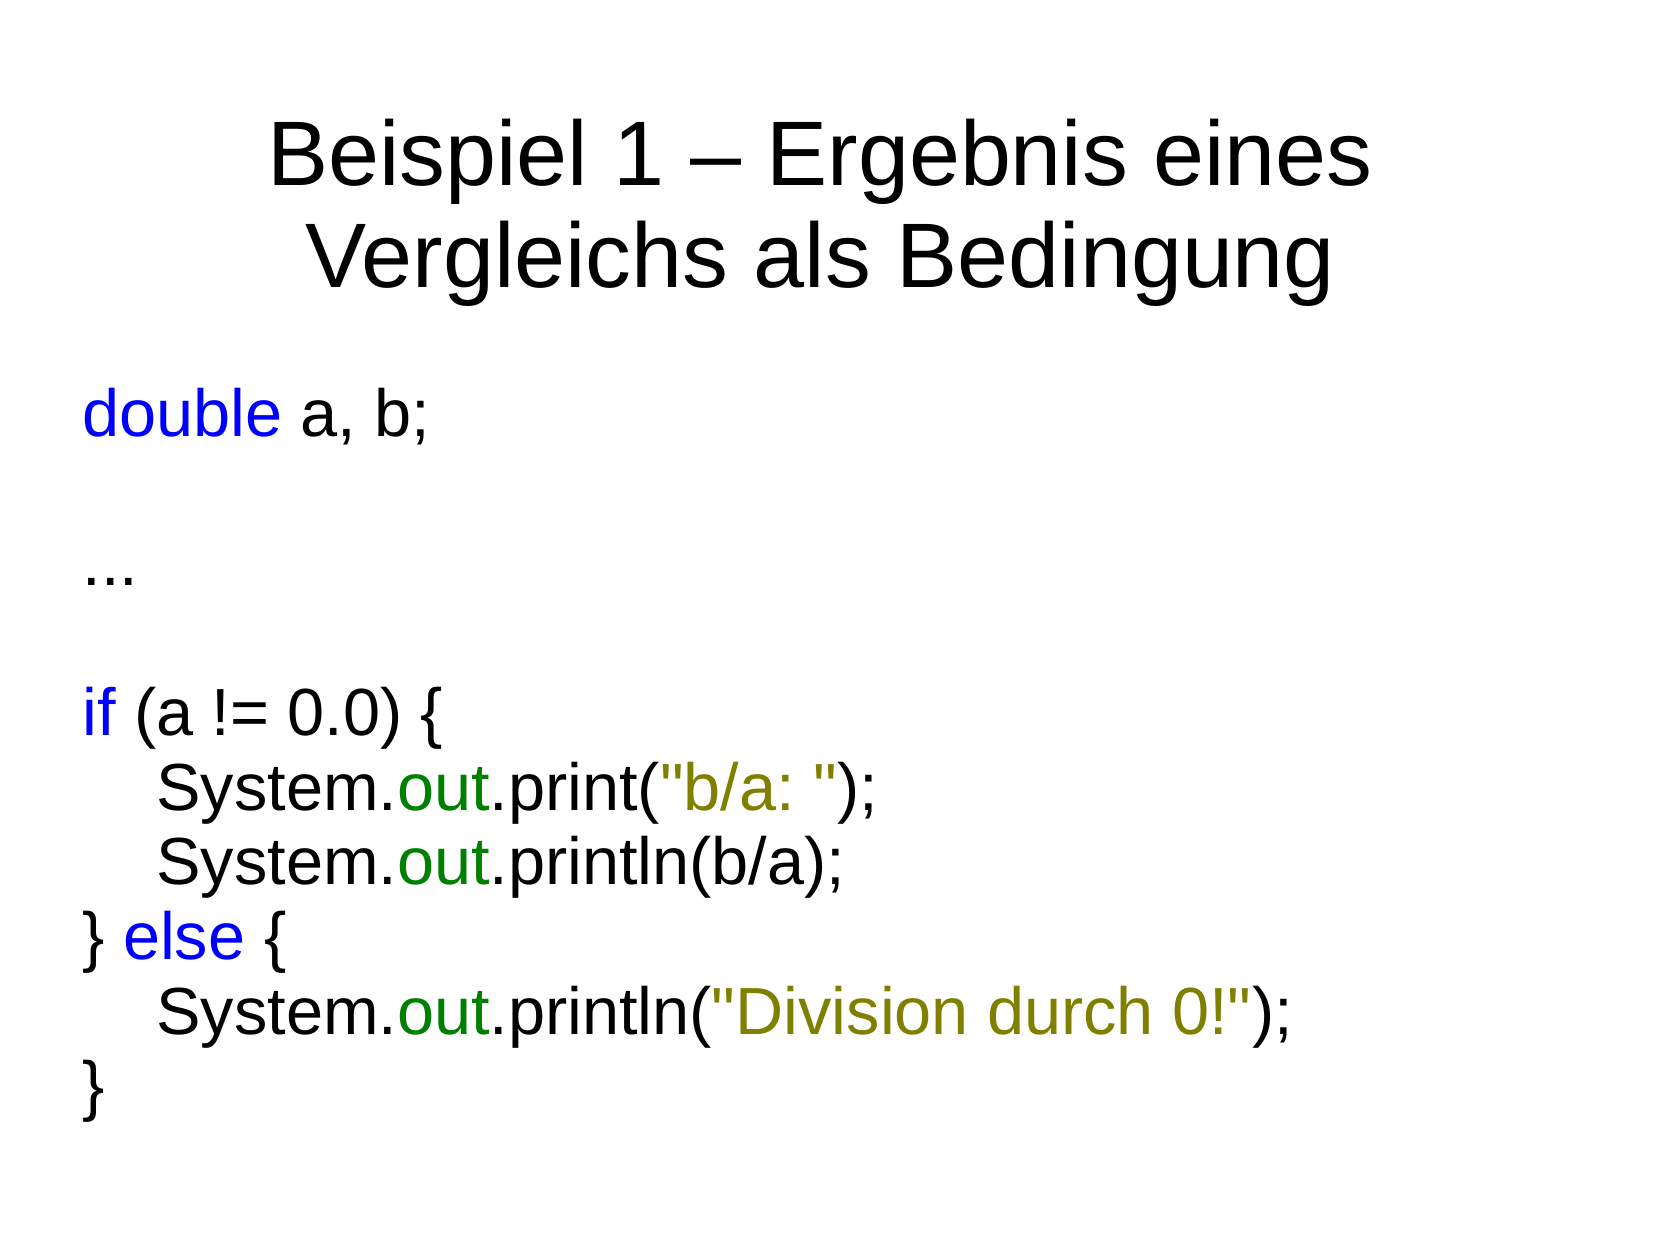

# Beispiel 1 – Ergebnis eines Vergleichs als Bedingung
double a, b;
...
if (a != 0.0) {
	System.out.print("b/a: ");
	System.out.println(b/a);
} else {
	System.out.println("Division durch 0!");
}